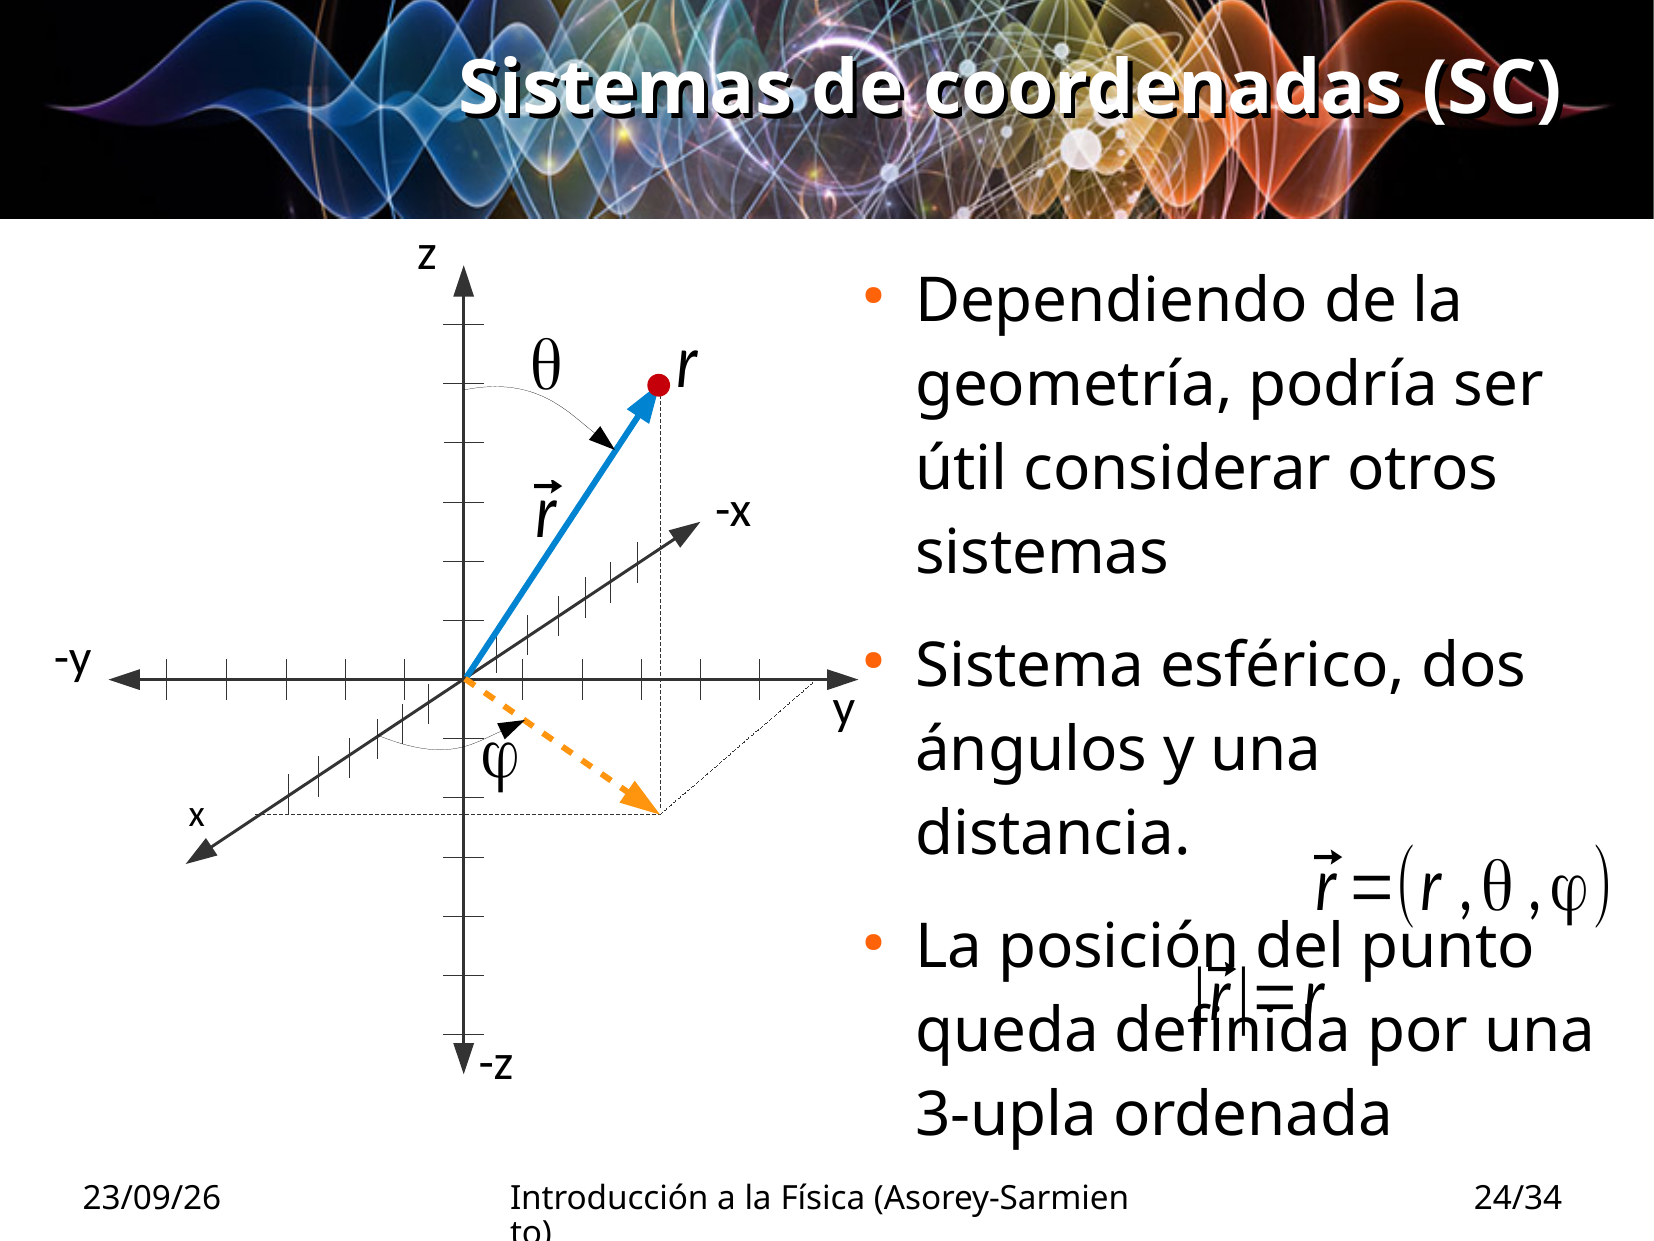

# Sistemas de coordenadas (SC)
z
-x
-y
y
x
-z
Dependiendo de la geometría, podría ser útil considerar otros sistemas
Sistema esférico, dos ángulos y una distancia.
La posición del punto queda definida por una 3-upla ordenada
Introducción a la Física (Asorey-Sarmiento)
24